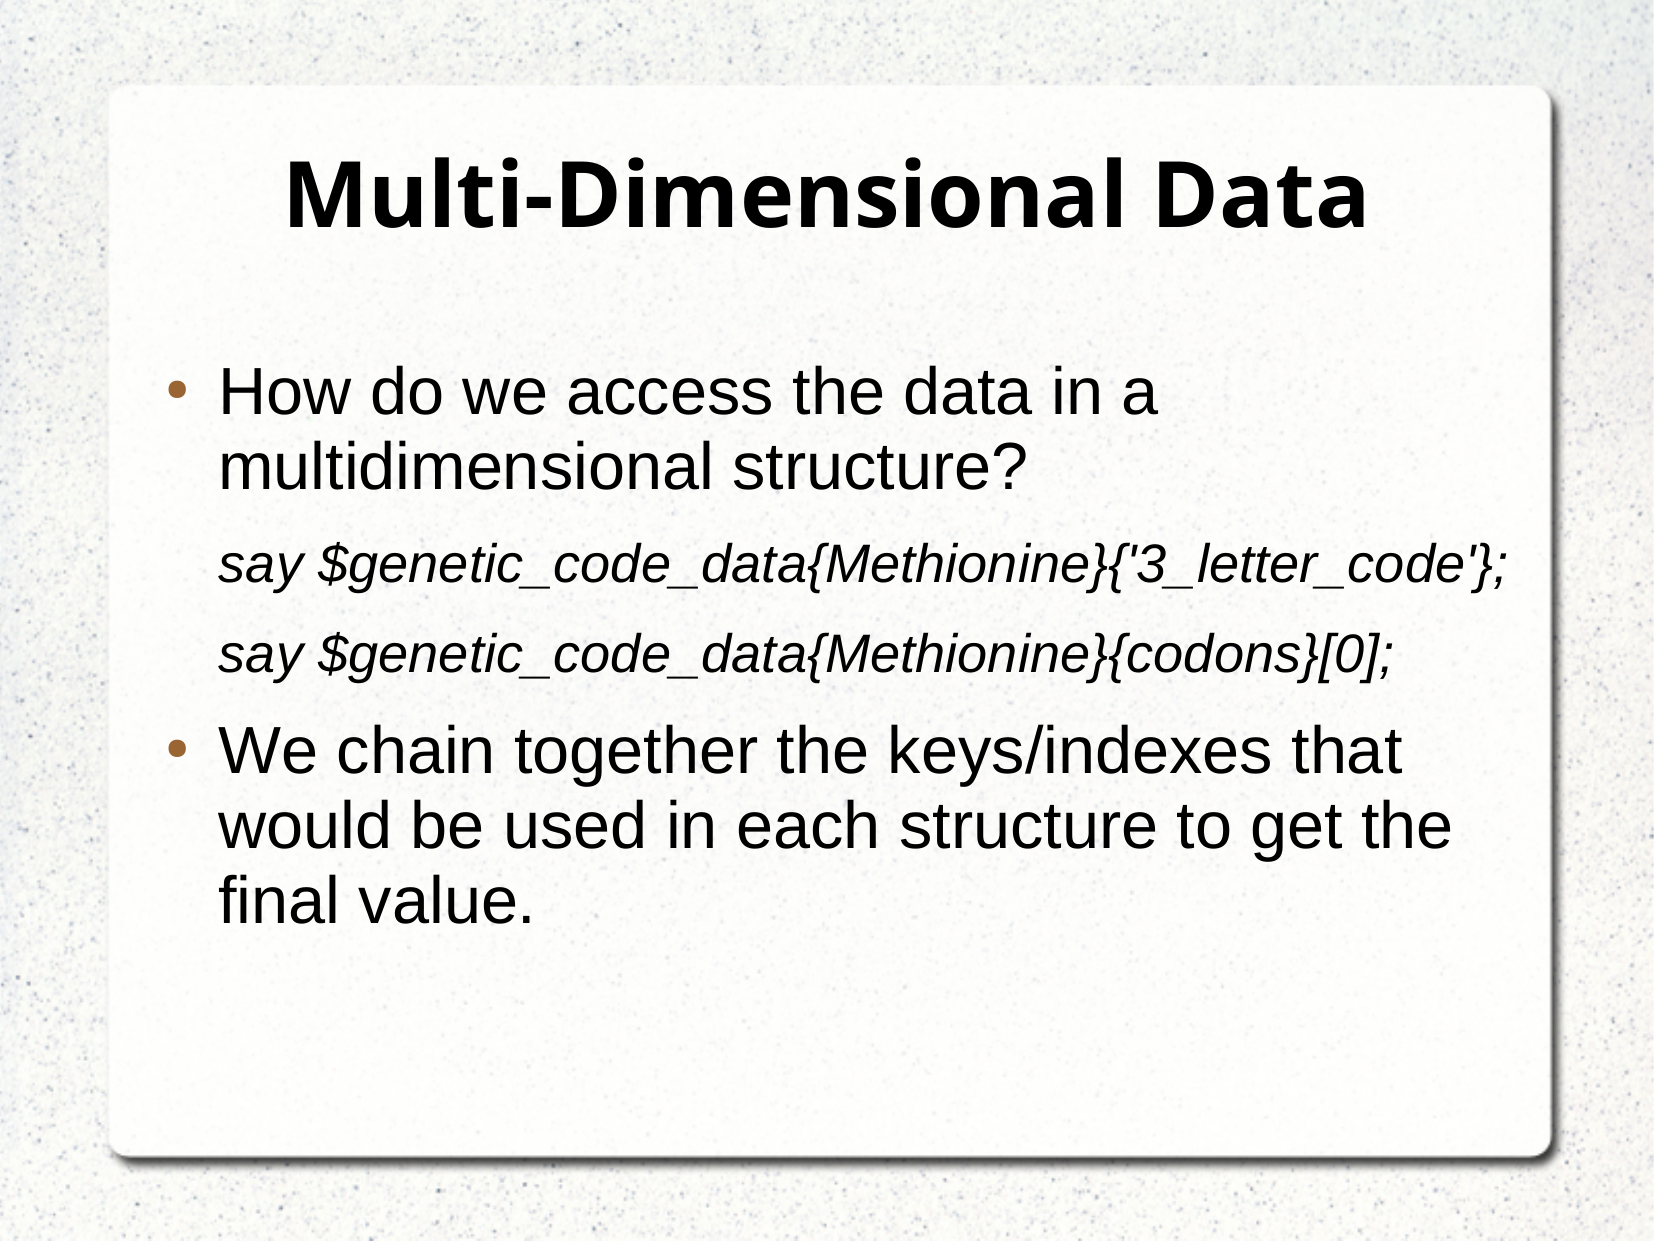

# Multi-Dimensional Data
How do we access the data in a multidimensional structure?
say $genetic_code_data{Methionine}{'3_letter_code'};
say $genetic_code_data{Methionine}{codons}[0];
We chain together the keys/indexes that would be used in each structure to get the final value.